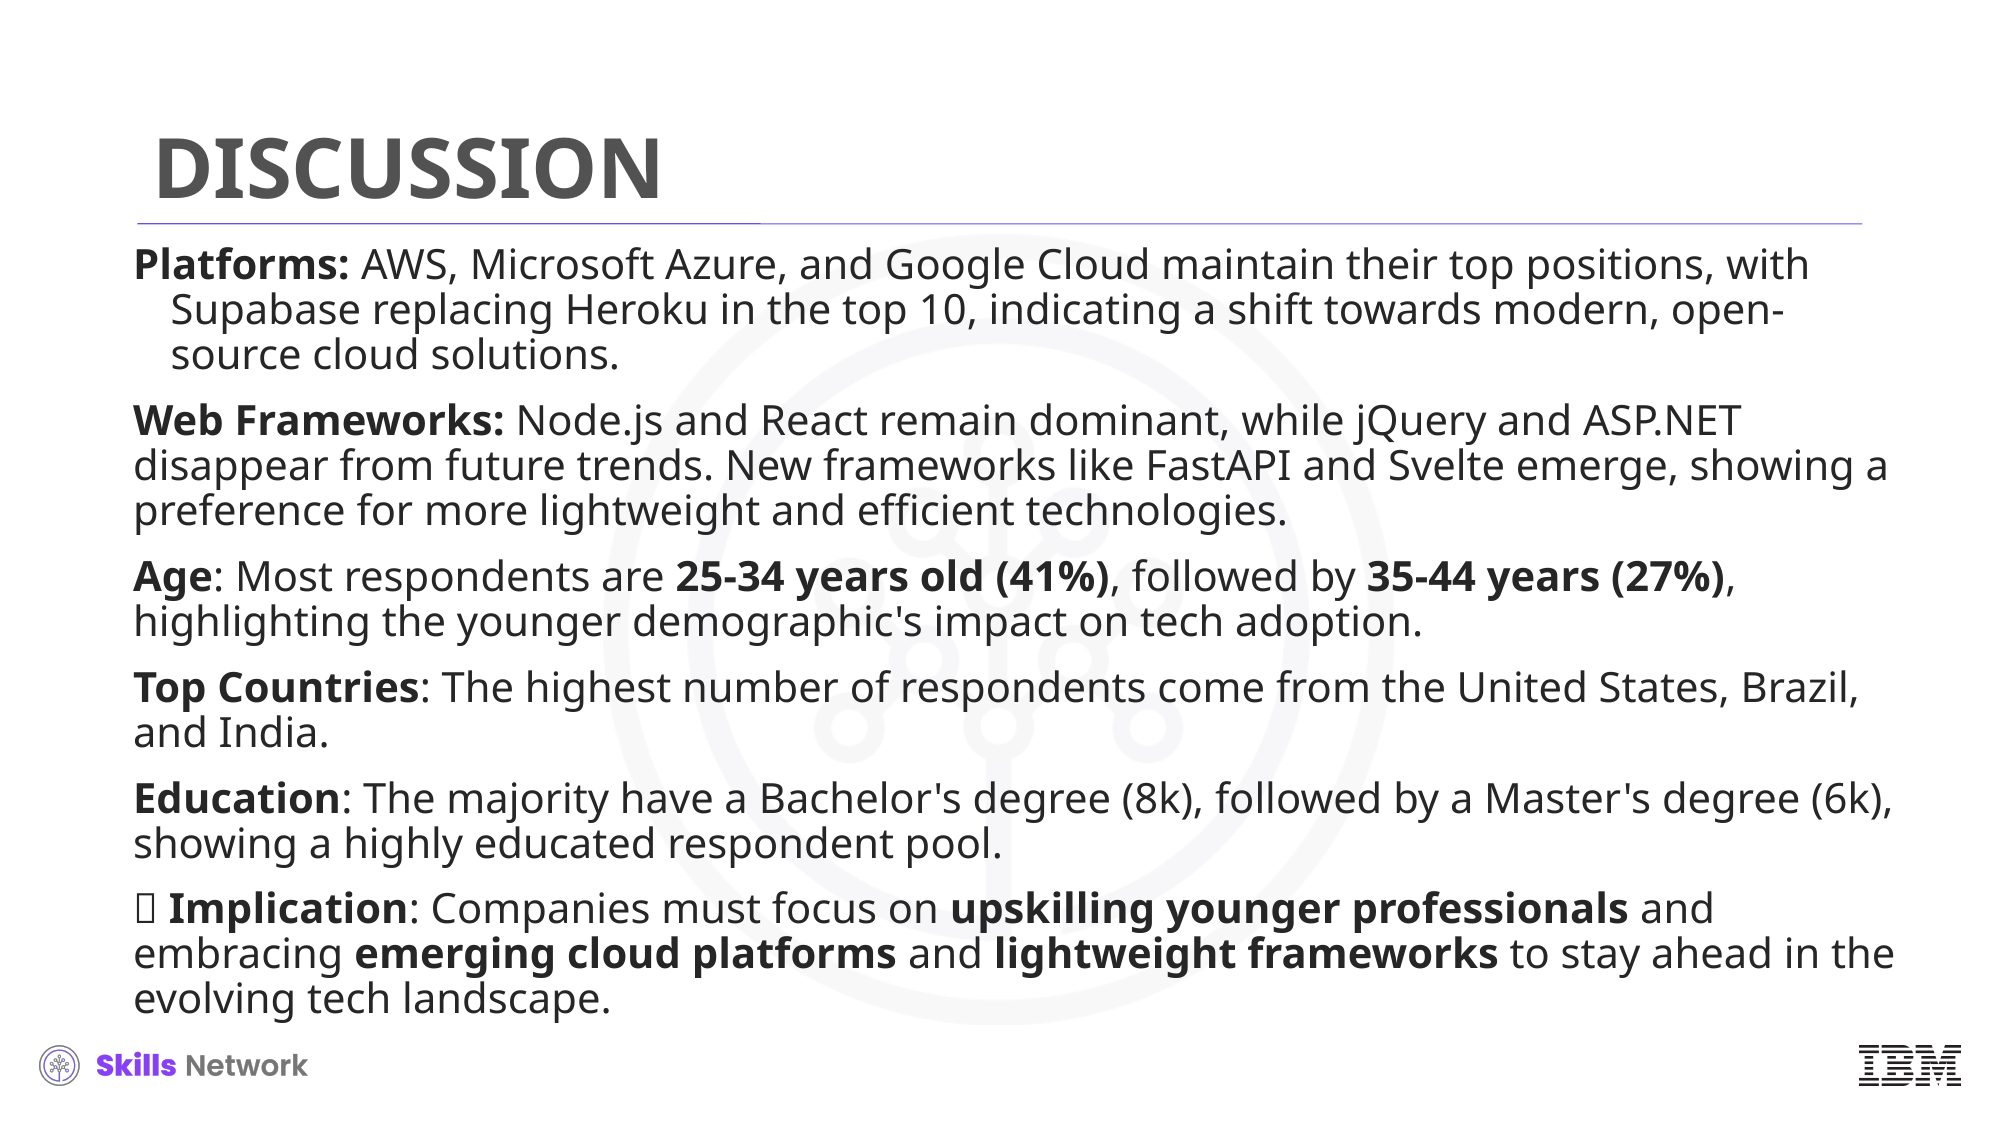

# DISCUSSION
Platforms: AWS, Microsoft Azure, and Google Cloud maintain their top positions, with Supabase replacing Heroku in the top 10, indicating a shift towards modern, open-source cloud solutions.
Web Frameworks: Node.js and React remain dominant, while jQuery and ASP.NET disappear from future trends. New frameworks like FastAPI and Svelte emerge, showing a preference for more lightweight and efficient technologies.
Age: Most respondents are 25-34 years old (41%), followed by 35-44 years (27%), highlighting the younger demographic's impact on tech adoption.
Top Countries: The highest number of respondents come from the United States, Brazil, and India.
Education: The majority have a Bachelor's degree (8k), followed by a Master's degree (6k), showing a highly educated respondent pool.
📌 Implication: Companies must focus on upskilling younger professionals and embracing emerging cloud platforms and lightweight frameworks to stay ahead in the evolving tech landscape.